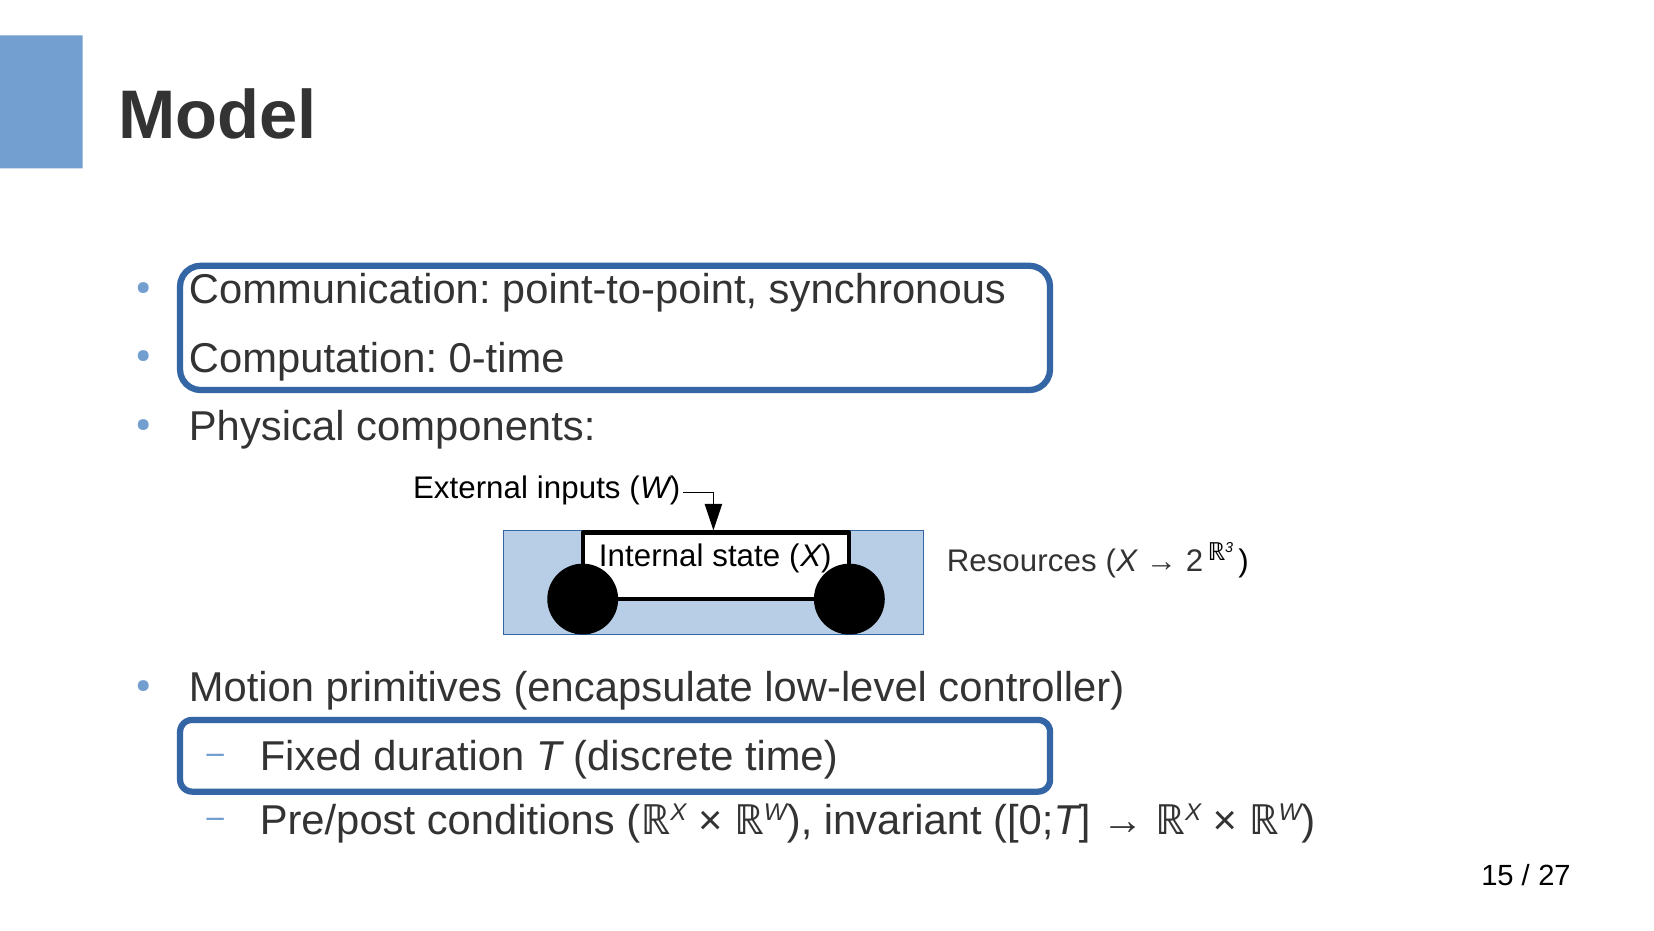

# Model
Communication: point-to-point, synchronous
Computation: 0-time
Physical components:
Motion primitives (encapsulate low-level controller)
Fixed duration T (discrete time)
Pre/post conditions (ℝX × ℝW), invariant ([0;T] → ℝX × ℝW)
External inputs (W)
Internal state (X)
ℝ3
Resources (X → 2 )
15